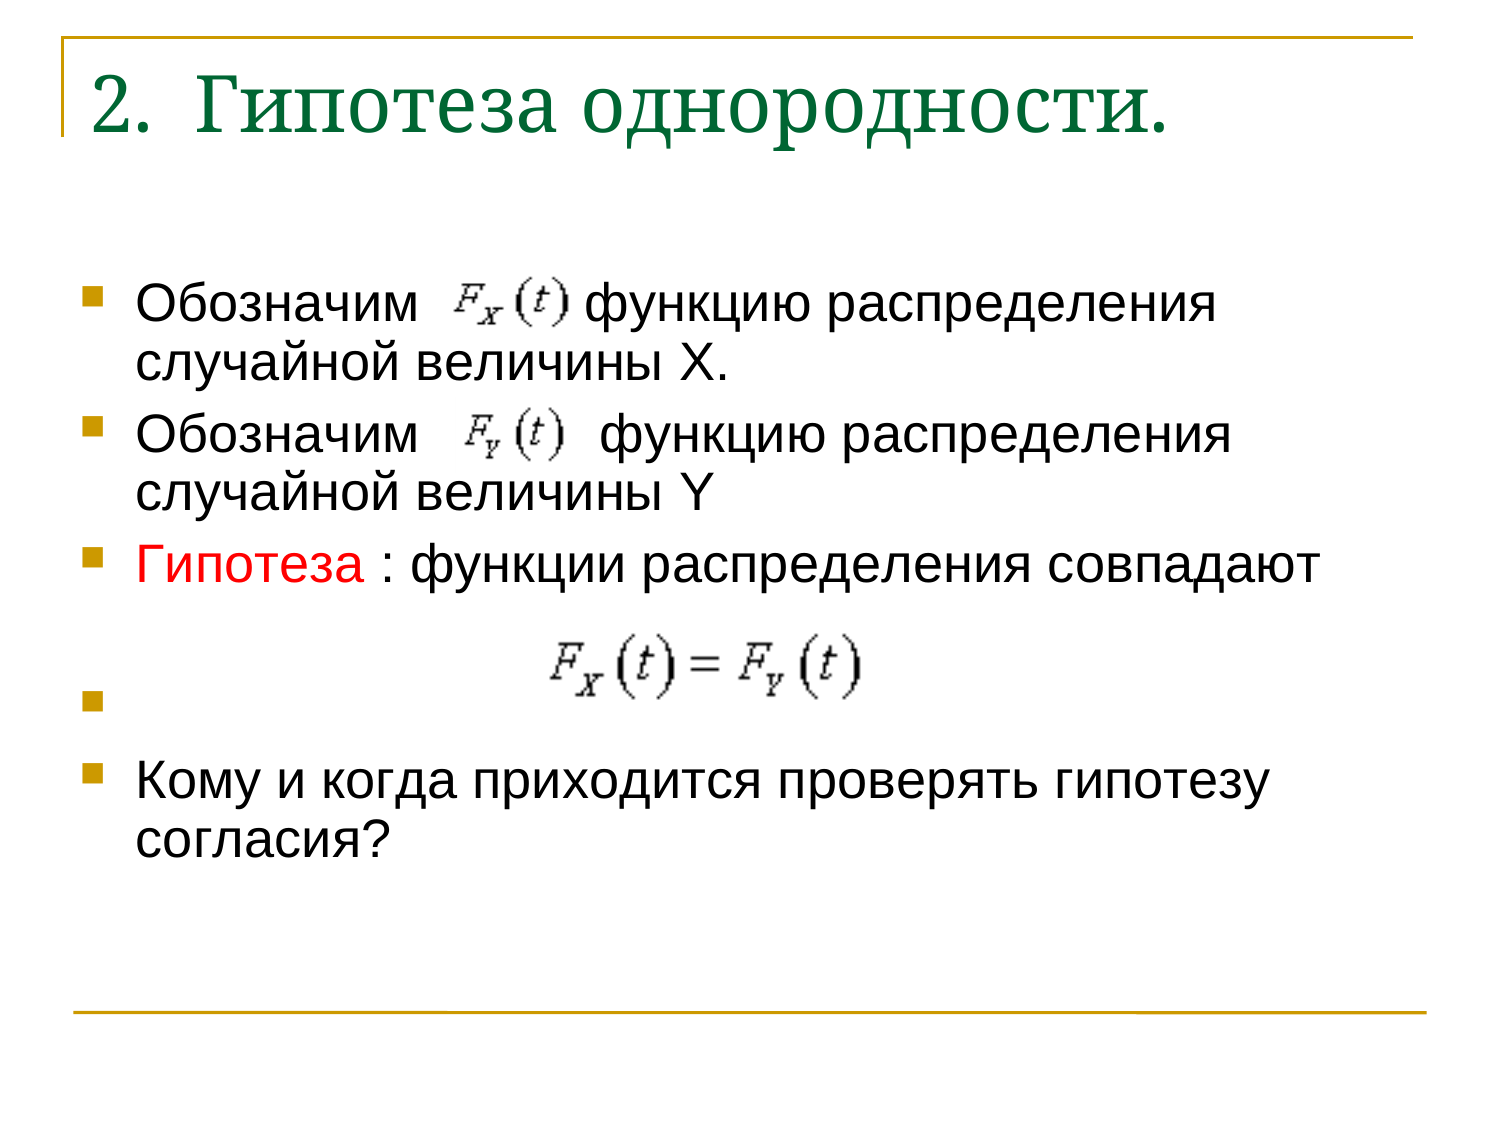

# 2. Гипотеза однородности.
Обозначим функцию распределения случайной величины Х.
Обозначим функцию распределения случайной величины Y
Гипотеза : функции распределения совпадают
Кому и когда приходится проверять гипотезу согласия?